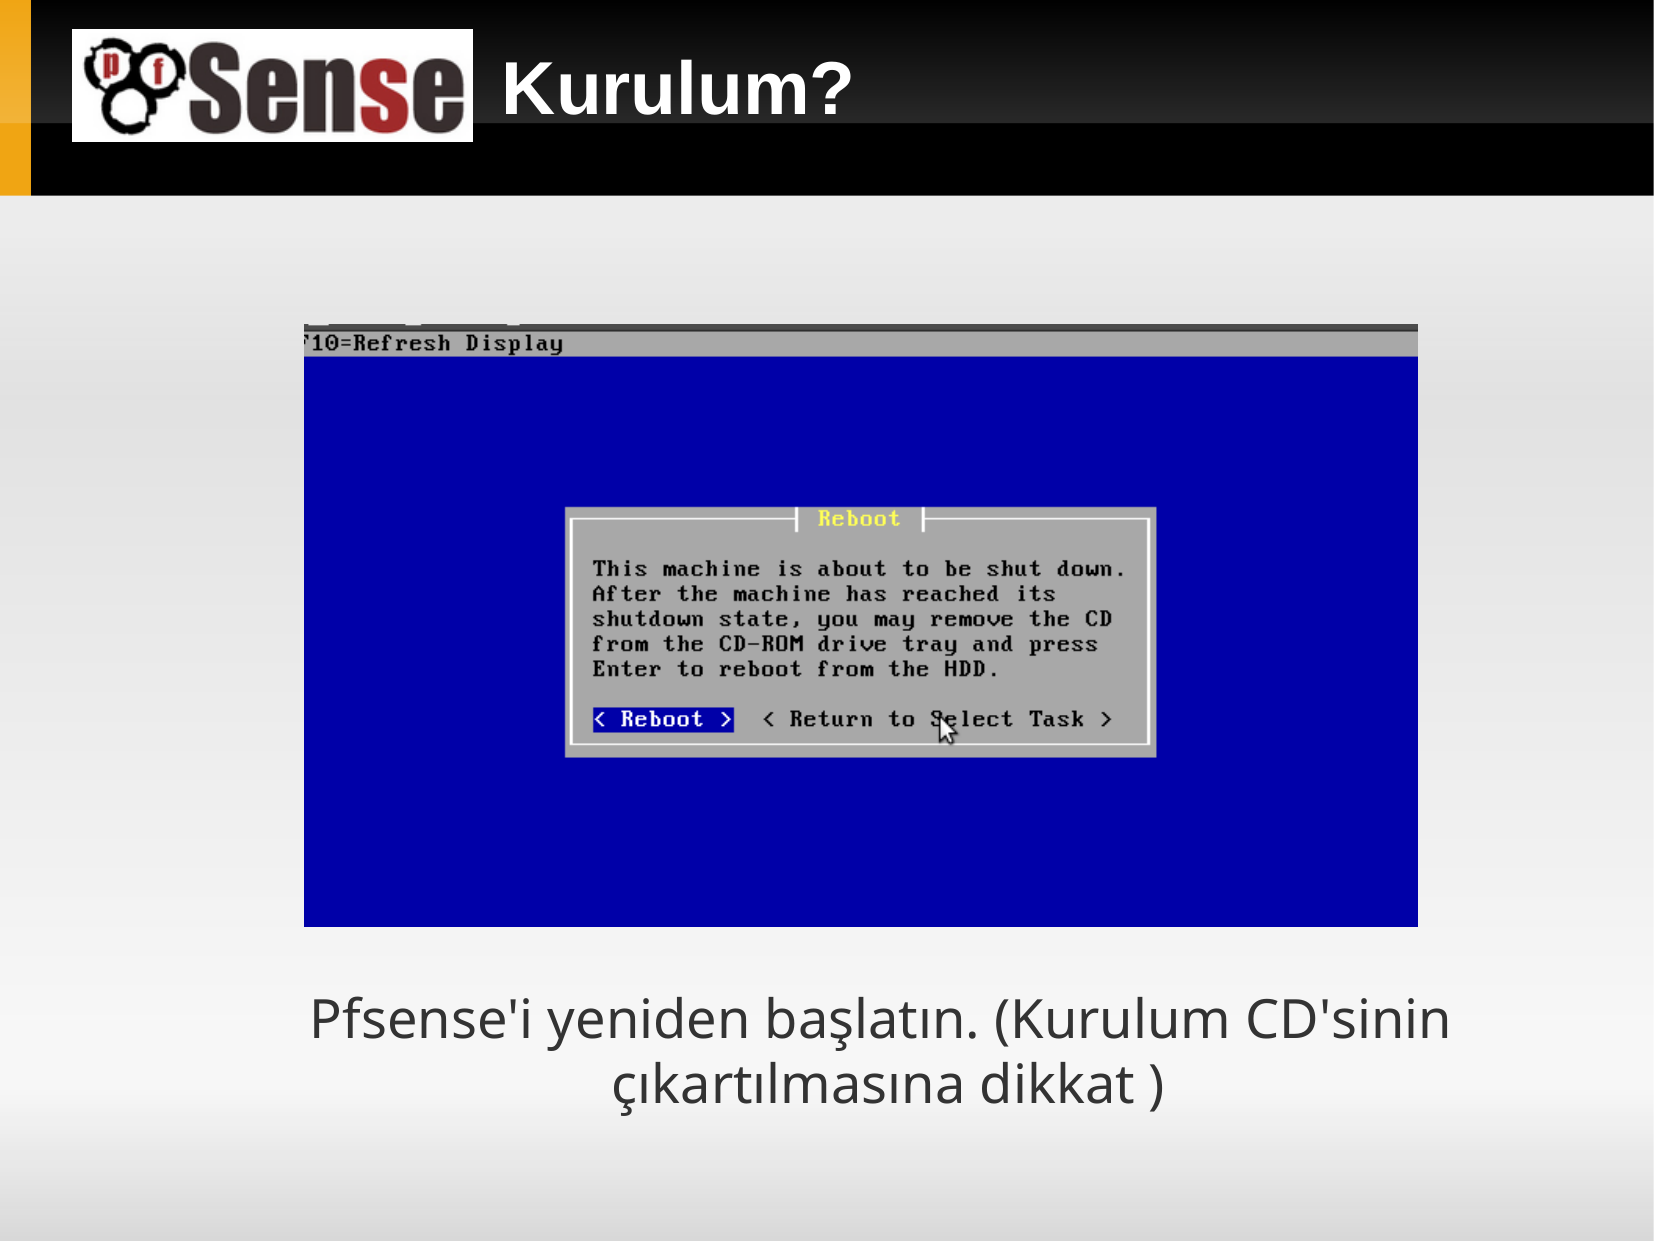

# Kurulum?
Pfsense'i yeniden başlatın. (Kurulum CD'sinin
çıkartılmasına dikkat )